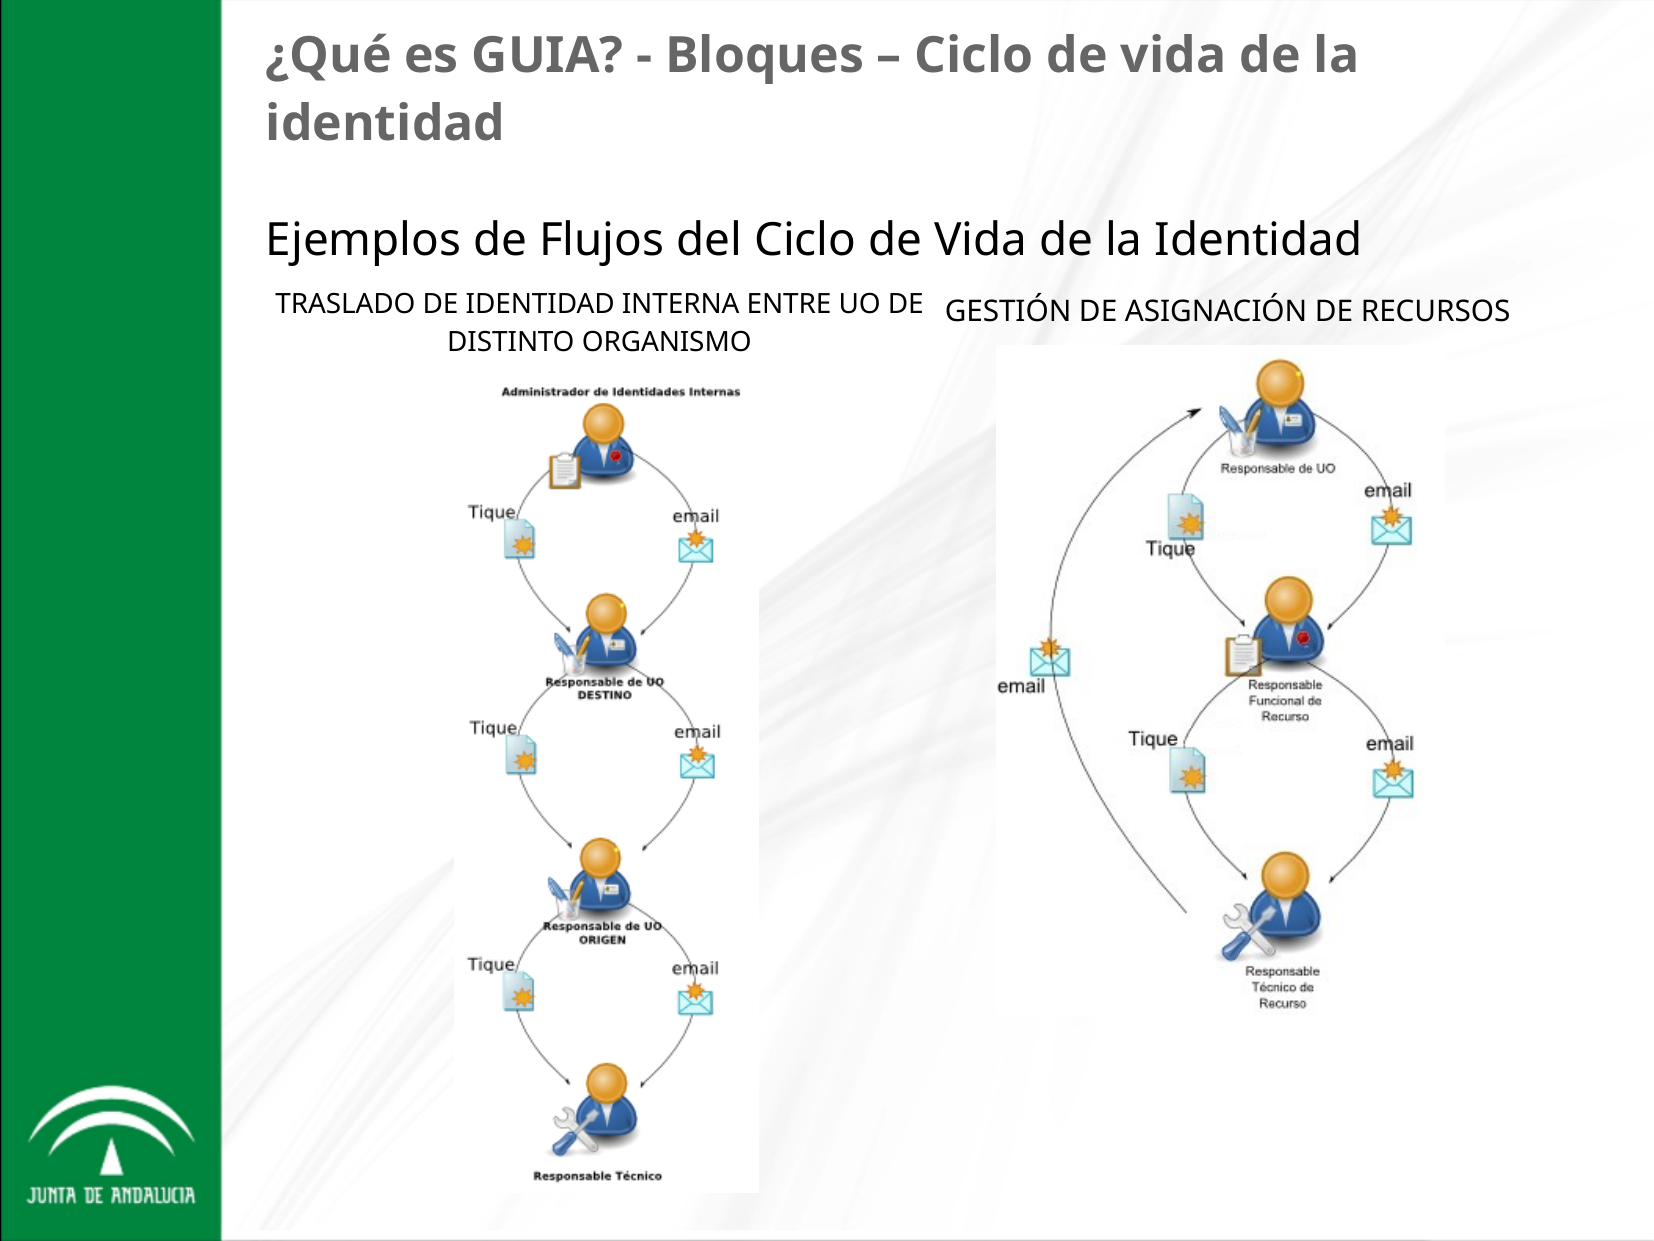

# ¿Qué es GUIA? - Bloques – Ciclo de vida de la identidad
Ejemplos de Flujos del Ciclo de Vida de la Identidad
TRASLADO DE IDENTIDAD INTERNA ENTRE UO DE DISTINTO ORGANISMO
GESTIÓN DE ASIGNACIÓN DE RECURSOS